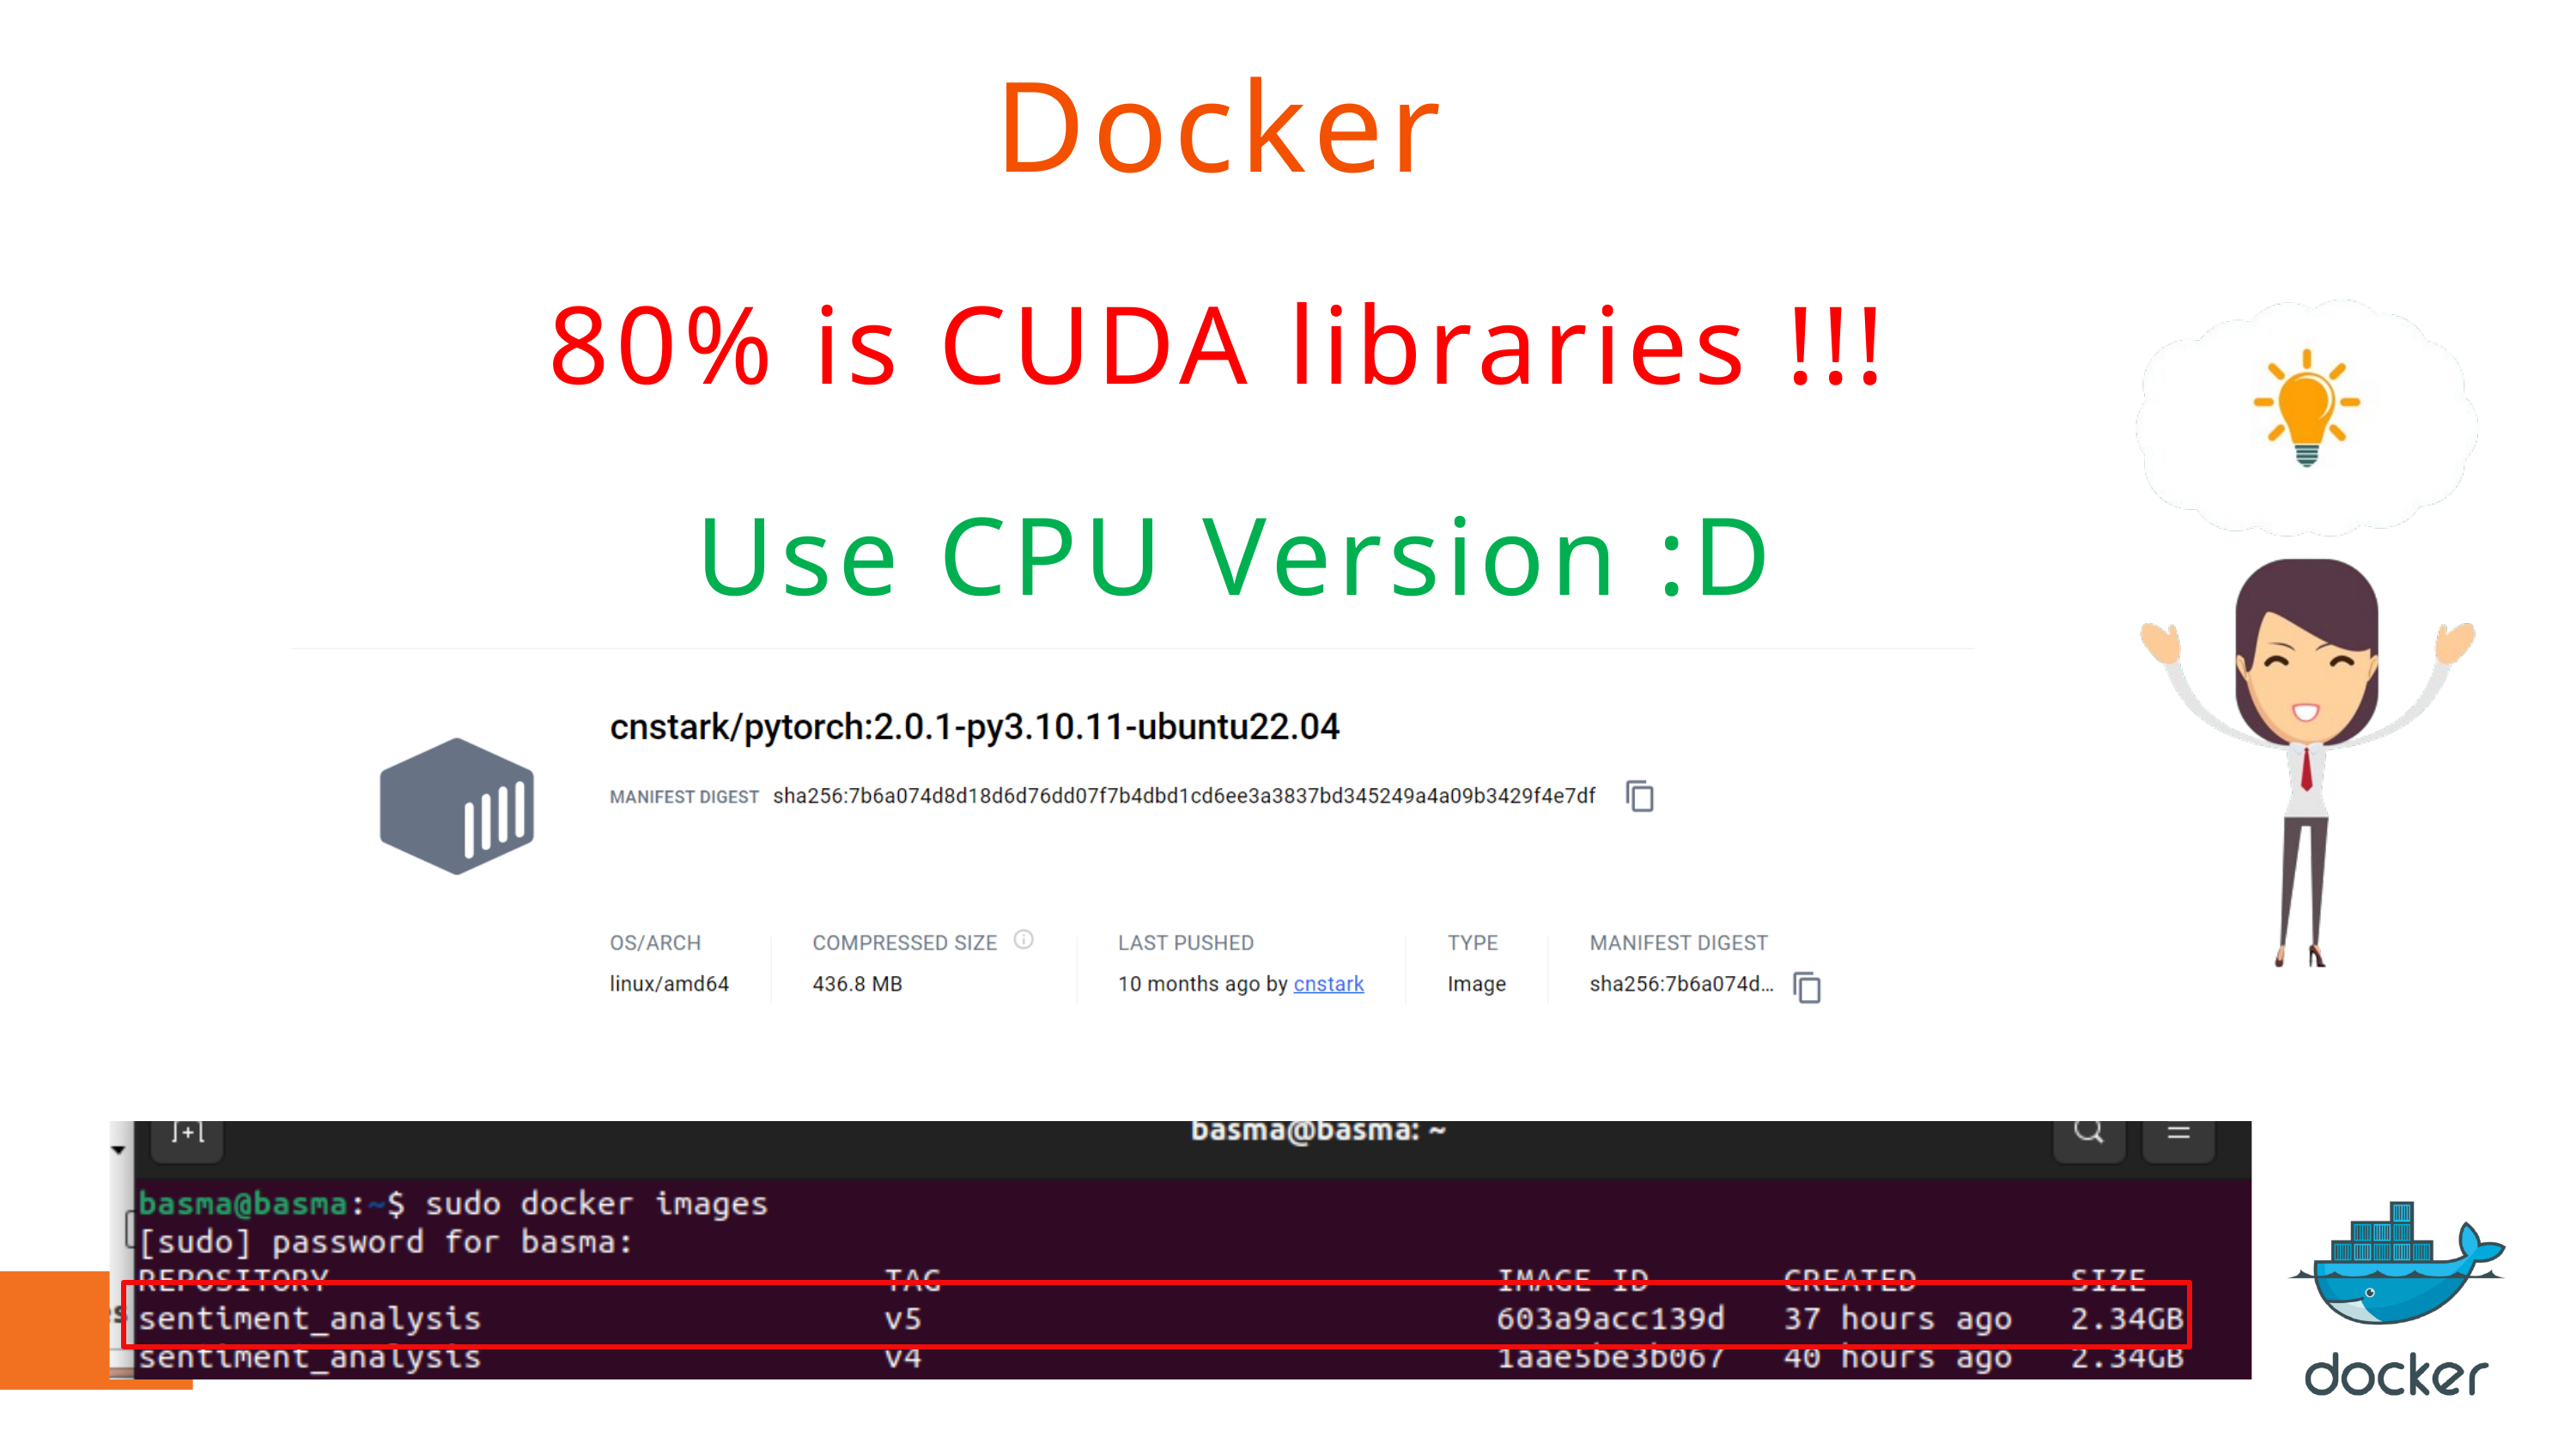

Docker
80% is CUDA libraries !!!
Use CPU Version :D